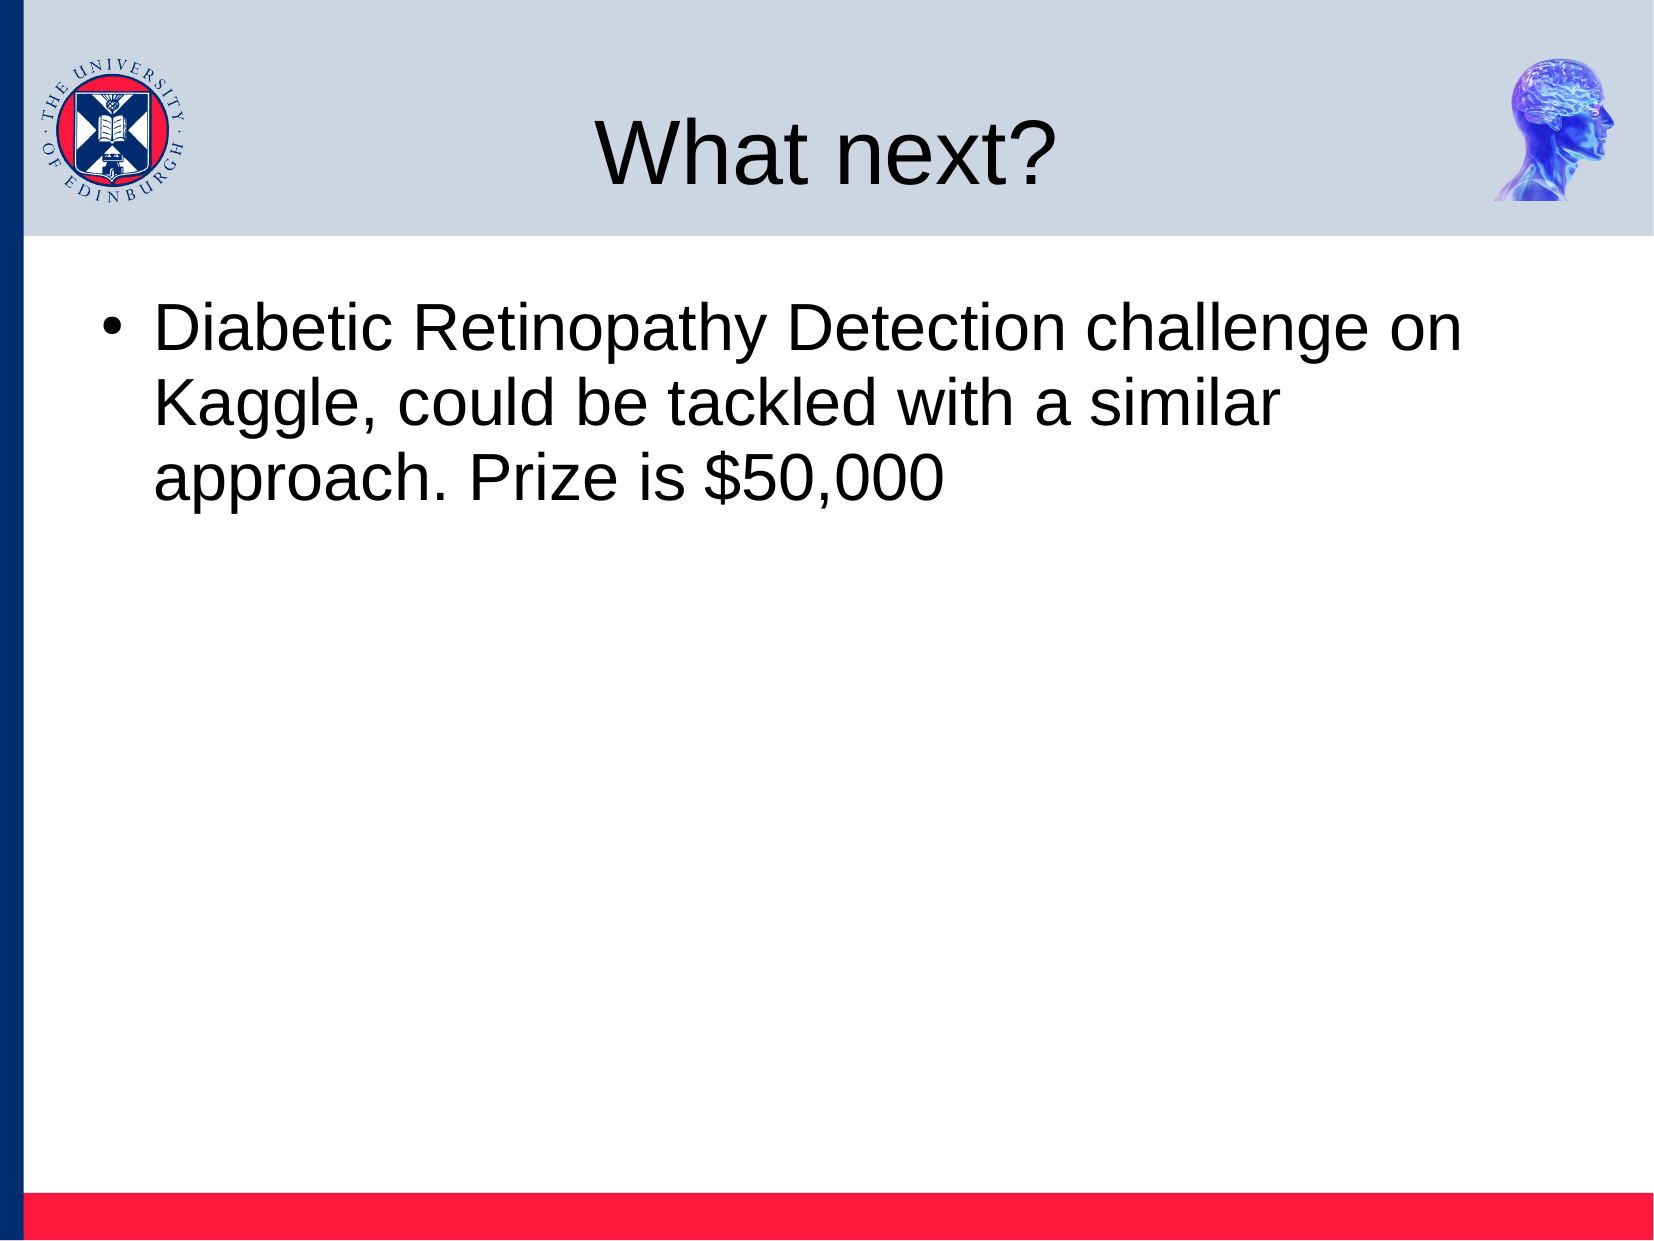

# What next?
Diabetic Retinopathy Detection challenge on Kaggle, could be tackled with a similar approach. Prize is $50,000